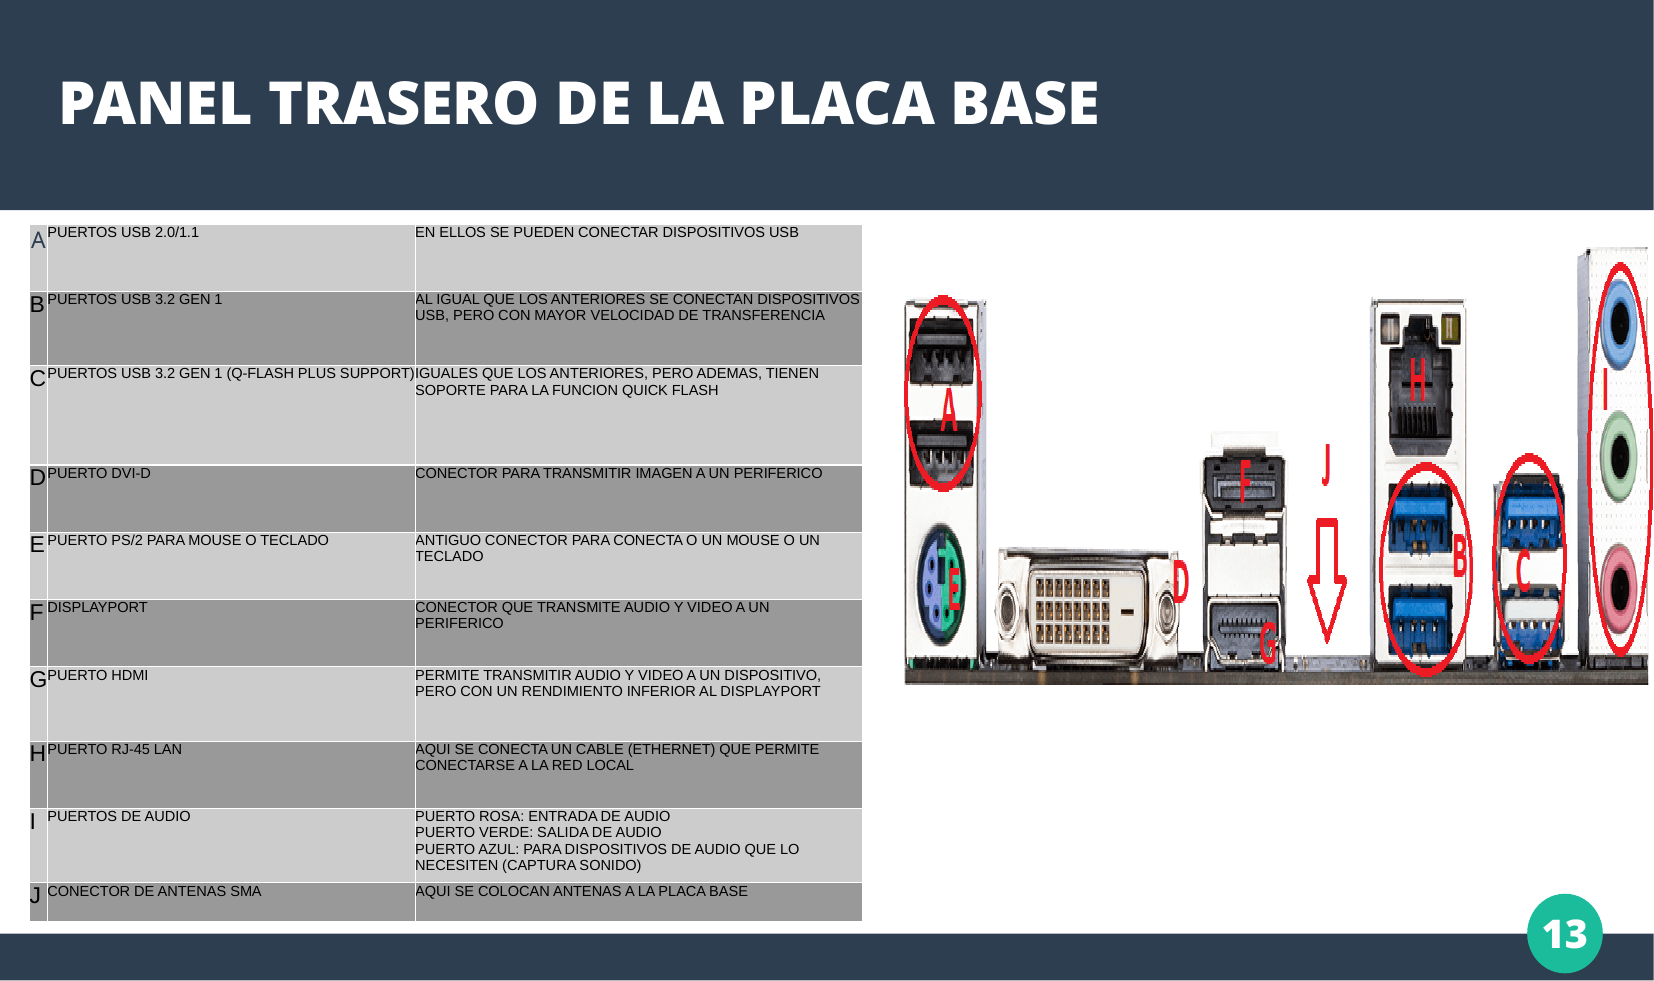

# PANEL TRASERO DE LA PLACA BASE
| A | PUERTOS USB 2.0/1.1 | EN ELLOS SE PUEDEN CONECTAR DISPOSITIVOS USB |
| --- | --- | --- |
| B | PUERTOS USB 3.2 GEN 1 | AL IGUAL QUE LOS ANTERIORES SE CONECTAN DISPOSITIVOS USB, PERO CON MAYOR VELOCIDAD DE TRANSFERENCIA |
| C | PUERTOS USB 3.2 GEN 1 (Q-FLASH PLUS SUPPORT) | IGUALES QUE LOS ANTERIORES, PERO ADEMAS, TIENEN SOPORTE PARA LA FUNCION QUICK FLASH |
| D | PUERTO DVI-D | CONECTOR PARA TRANSMITIR IMAGEN A UN PERIFERICO |
| E | PUERTO PS/2 PARA MOUSE O TECLADO | ANTIGUO CONECTOR PARA CONECTA O UN MOUSE O UN TECLADO |
| F | DISPLAYPORT | CONECTOR QUE TRANSMITE AUDIO Y VIDEO A UN PERIFERICO |
| G | PUERTO HDMI | PERMITE TRANSMITIR AUDIO Y VIDEO A UN DISPOSITIVO, PERO CON UN RENDIMIENTO INFERIOR AL DISPLAYPORT |
| H | PUERTO RJ-45 LAN | AQUI SE CONECTA UN CABLE (ETHERNET) QUE PERMITE CONECTARSE A LA RED LOCAL |
| I | PUERTOS DE AUDIO | PUERTO ROSA: ENTRADA DE AUDIO PUERTO VERDE: SALIDA DE AUDIO PUERTO AZUL: PARA DISPOSITIVOS DE AUDIO QUE LO NECESITEN (CAPTURA SONIDO) |
| J | CONECTOR DE ANTENAS SMA | AQUI SE COLOCAN ANTENAS A LA PLACA BASE |